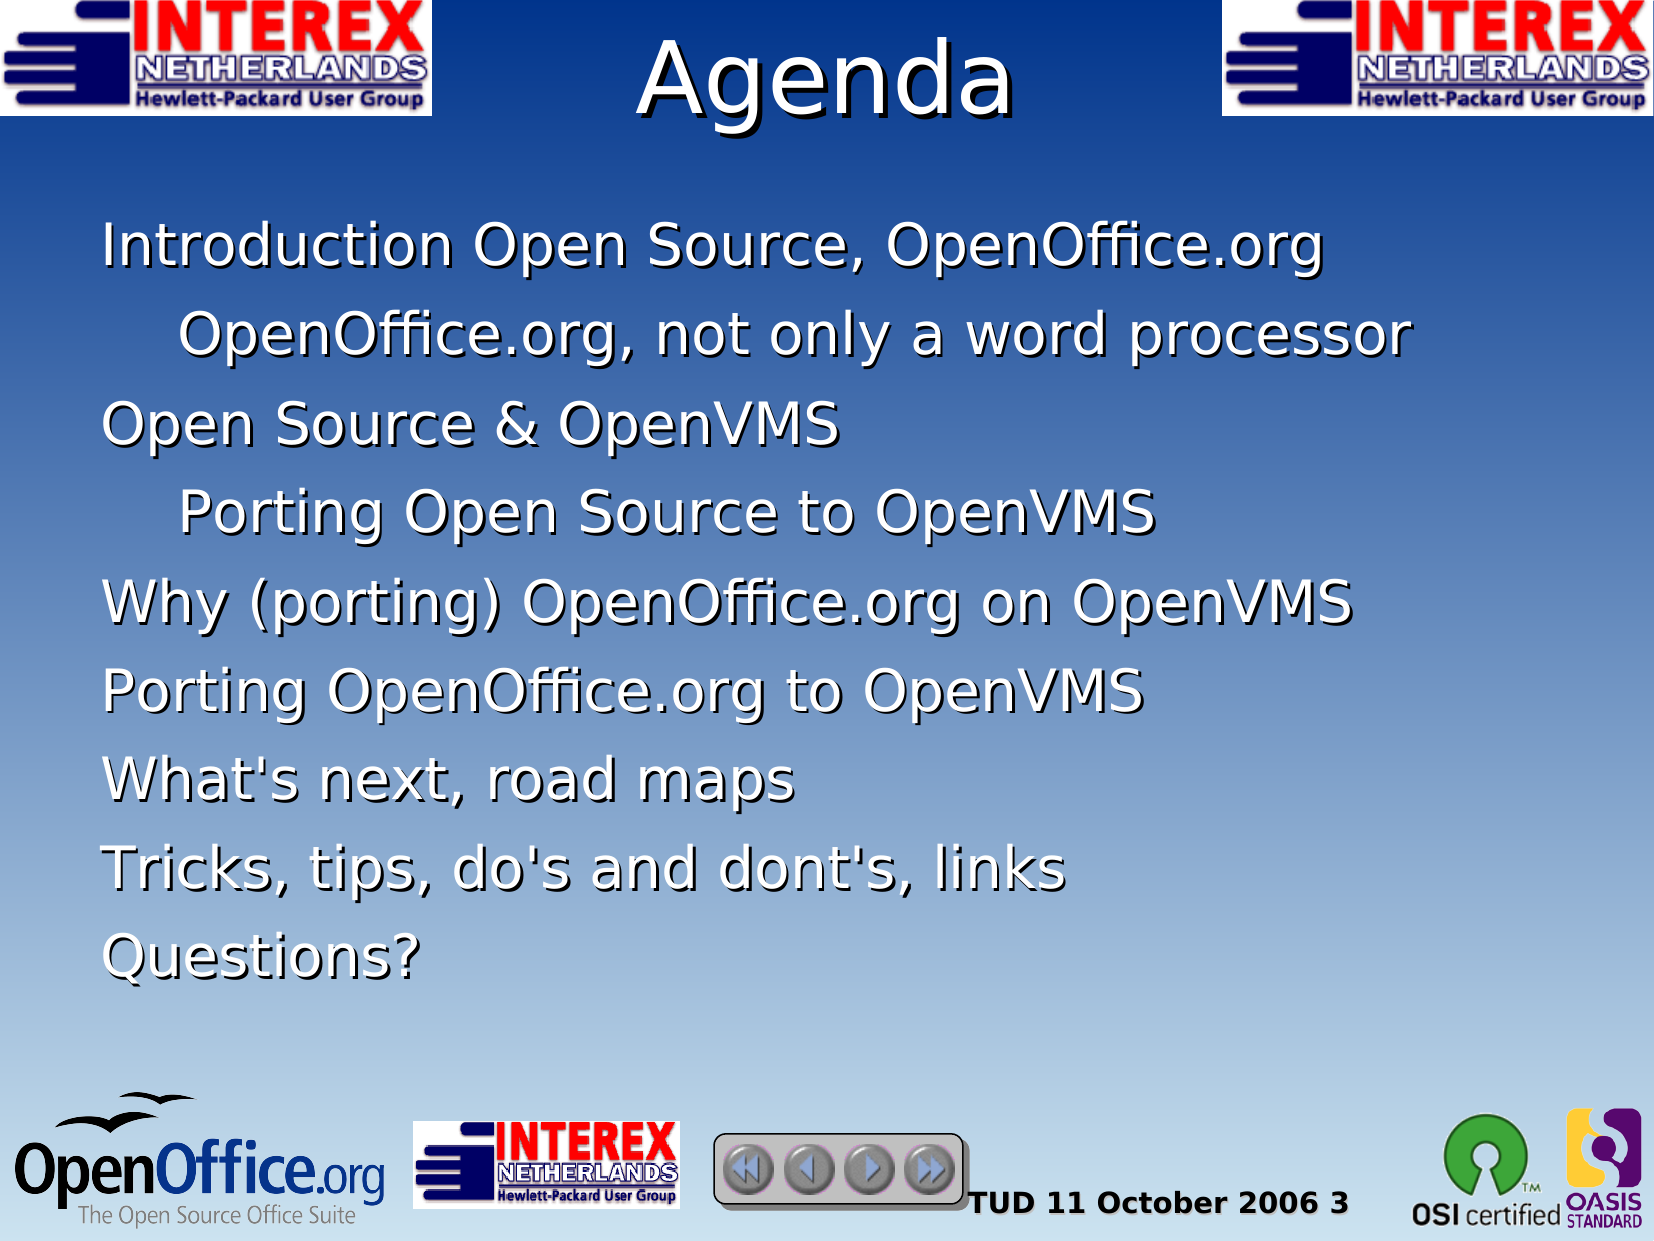

# Agenda
Introduction Open Source, OpenOffice.org
OpenOffice.org, not only a word processor
Open Source & OpenVMS
Porting Open Source to OpenVMS
Why (porting) OpenOffice.org on OpenVMS
Porting OpenOffice.org to OpenVMS
What's next, road maps
Tricks, tips, do's and dont's, links
Questions?
TUD 11 October 2006